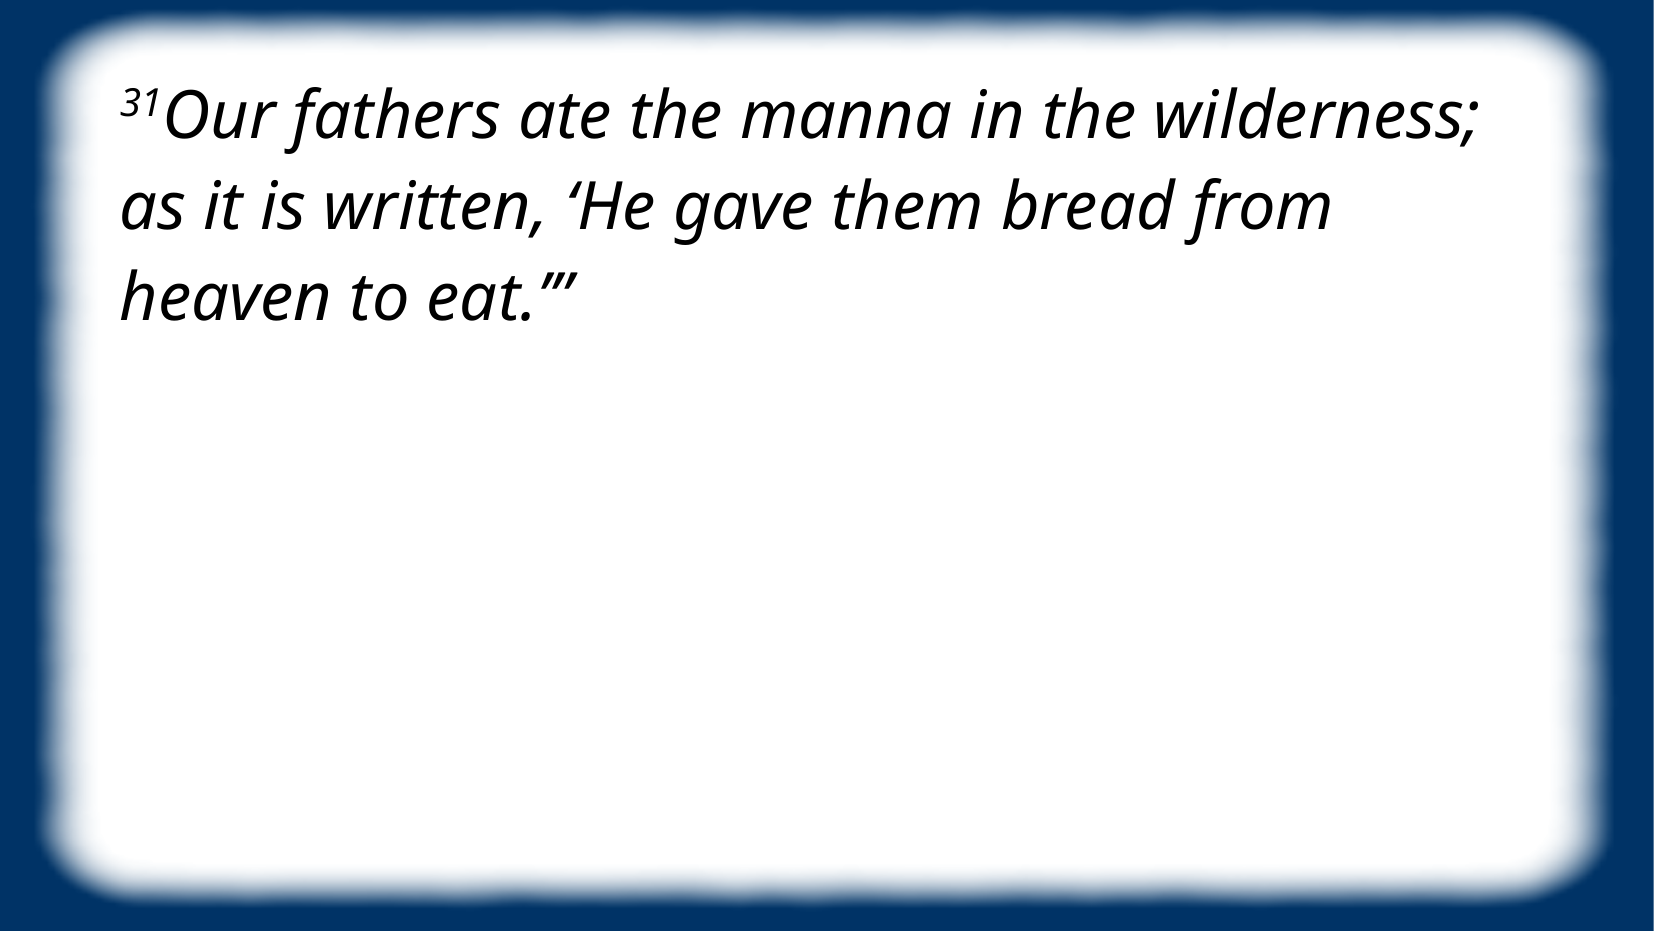

31Our fathers ate the manna in the wilderness; as it is written, ‘He gave them bread from heaven to eat.’”